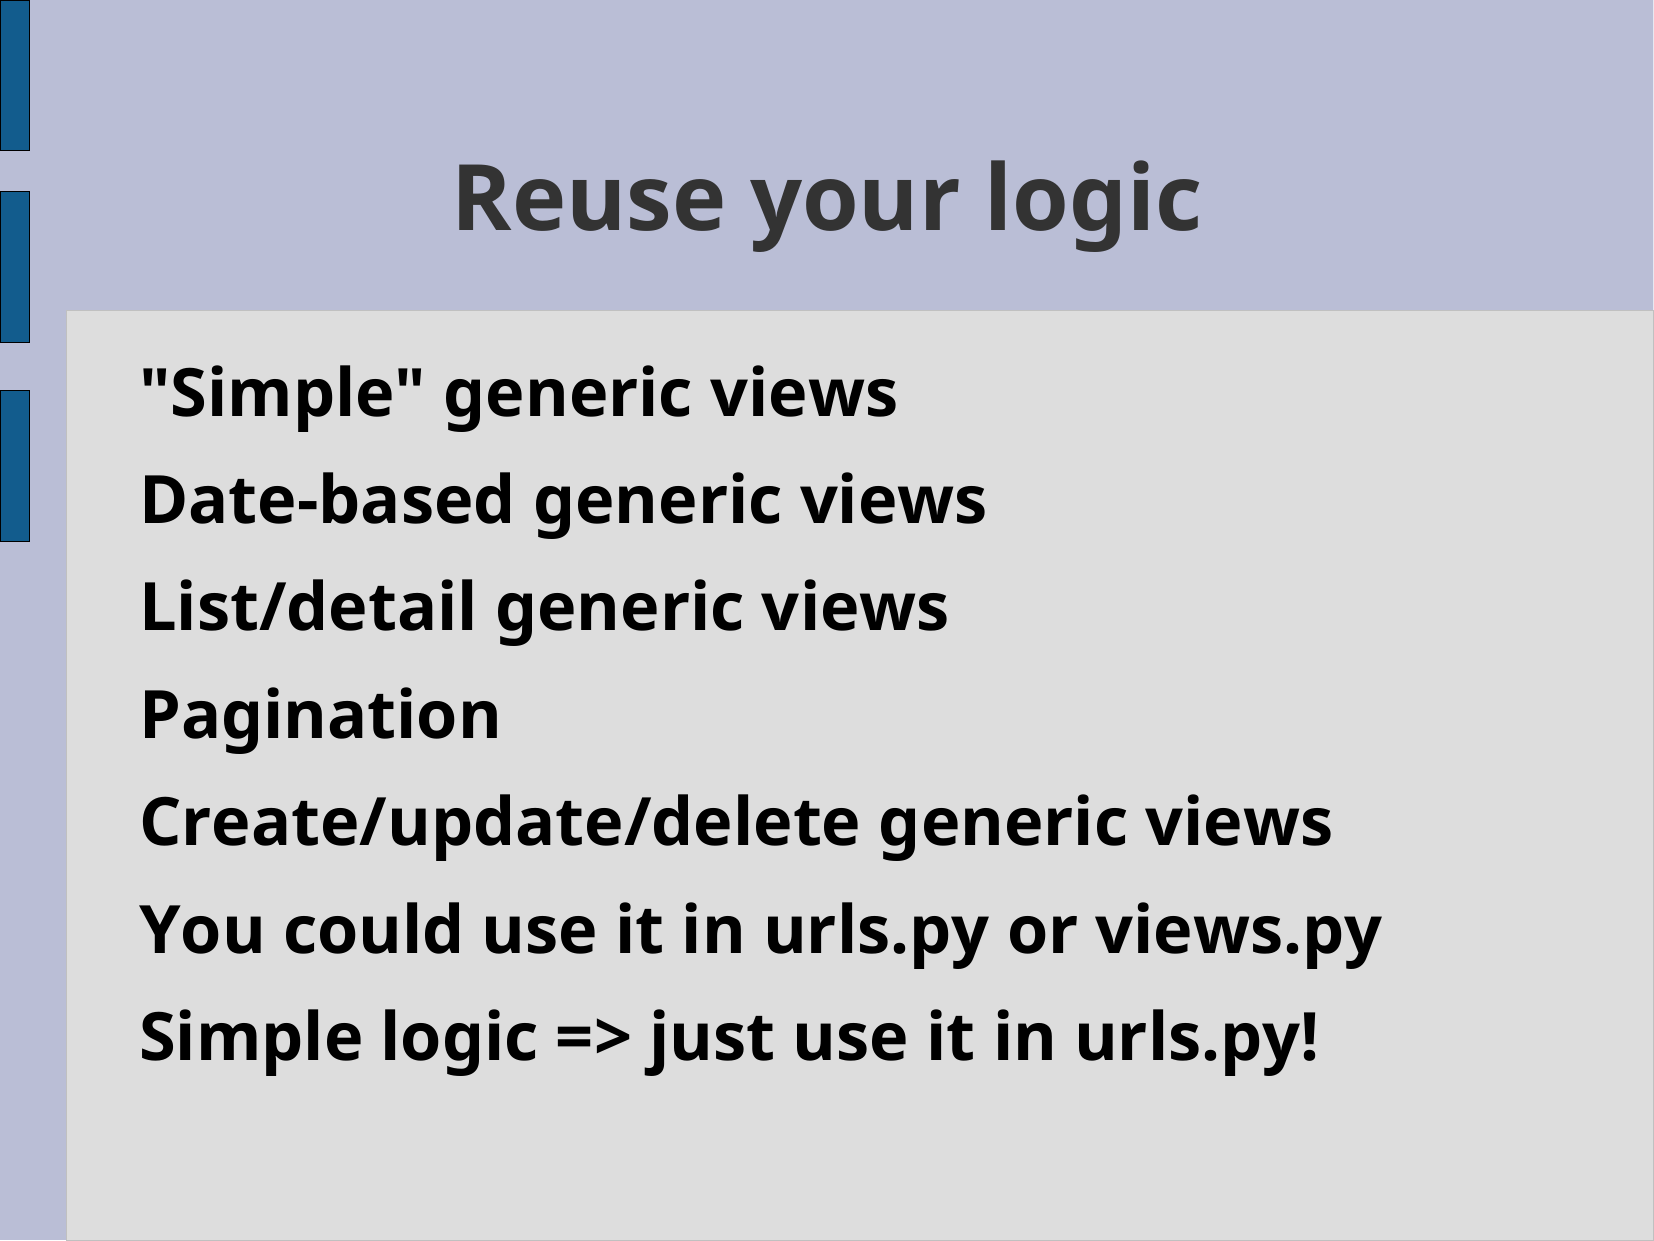

# Reuse your logic
"Simple" generic views
Date-based generic views
List/detail generic views
Pagination
Create/update/delete generic views
You could use it in urls.py or views.py
Simple logic => just use it in urls.py!